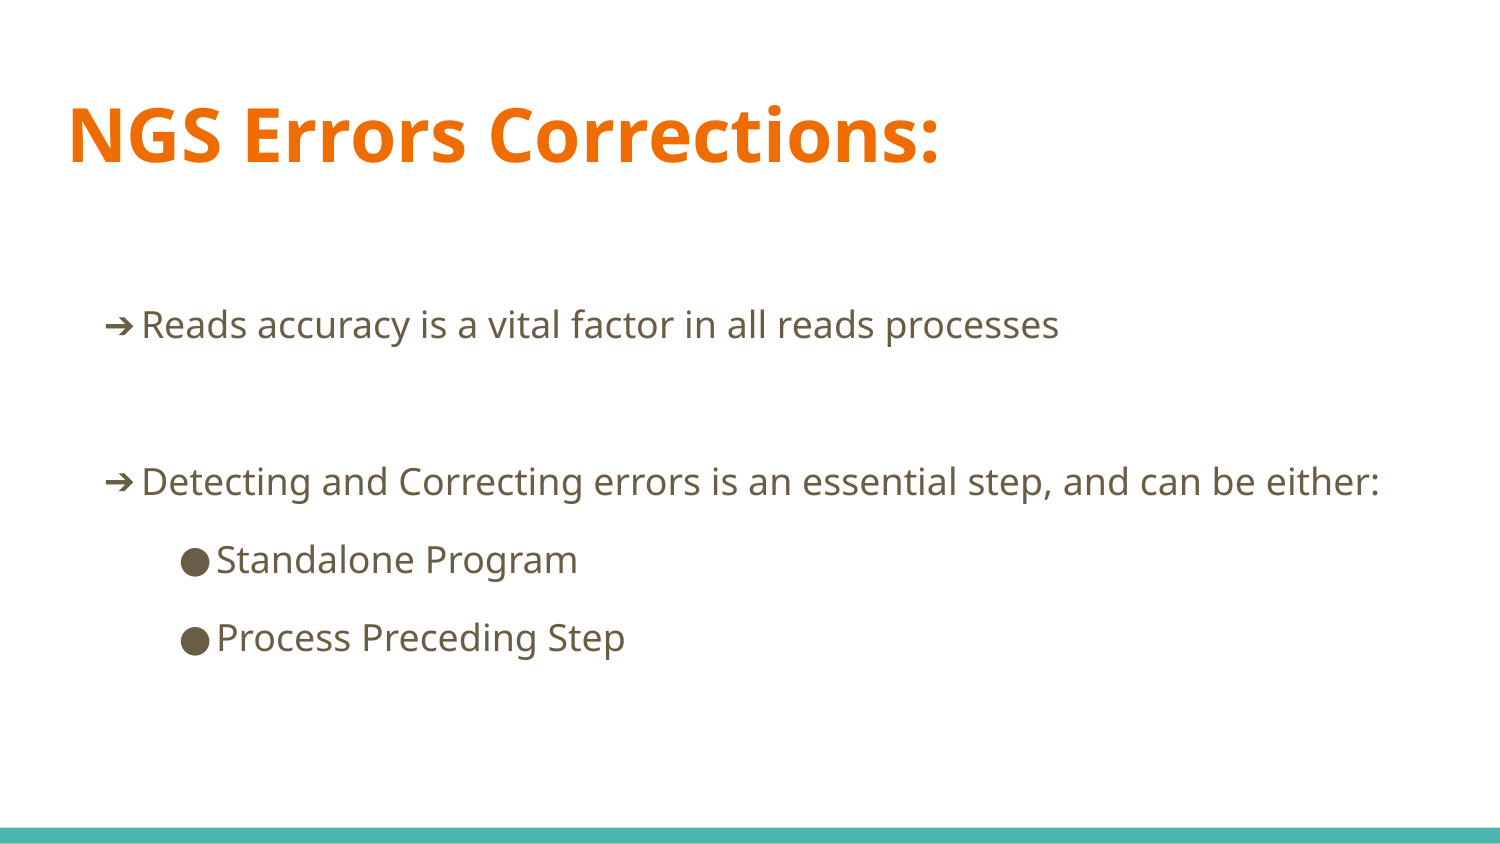

NGS Errors Corrections:
# Reads accuracy is a vital factor in all reads processes
Detecting and Correcting errors is an essential step, and can be either:
Standalone Program
Process Preceding Step